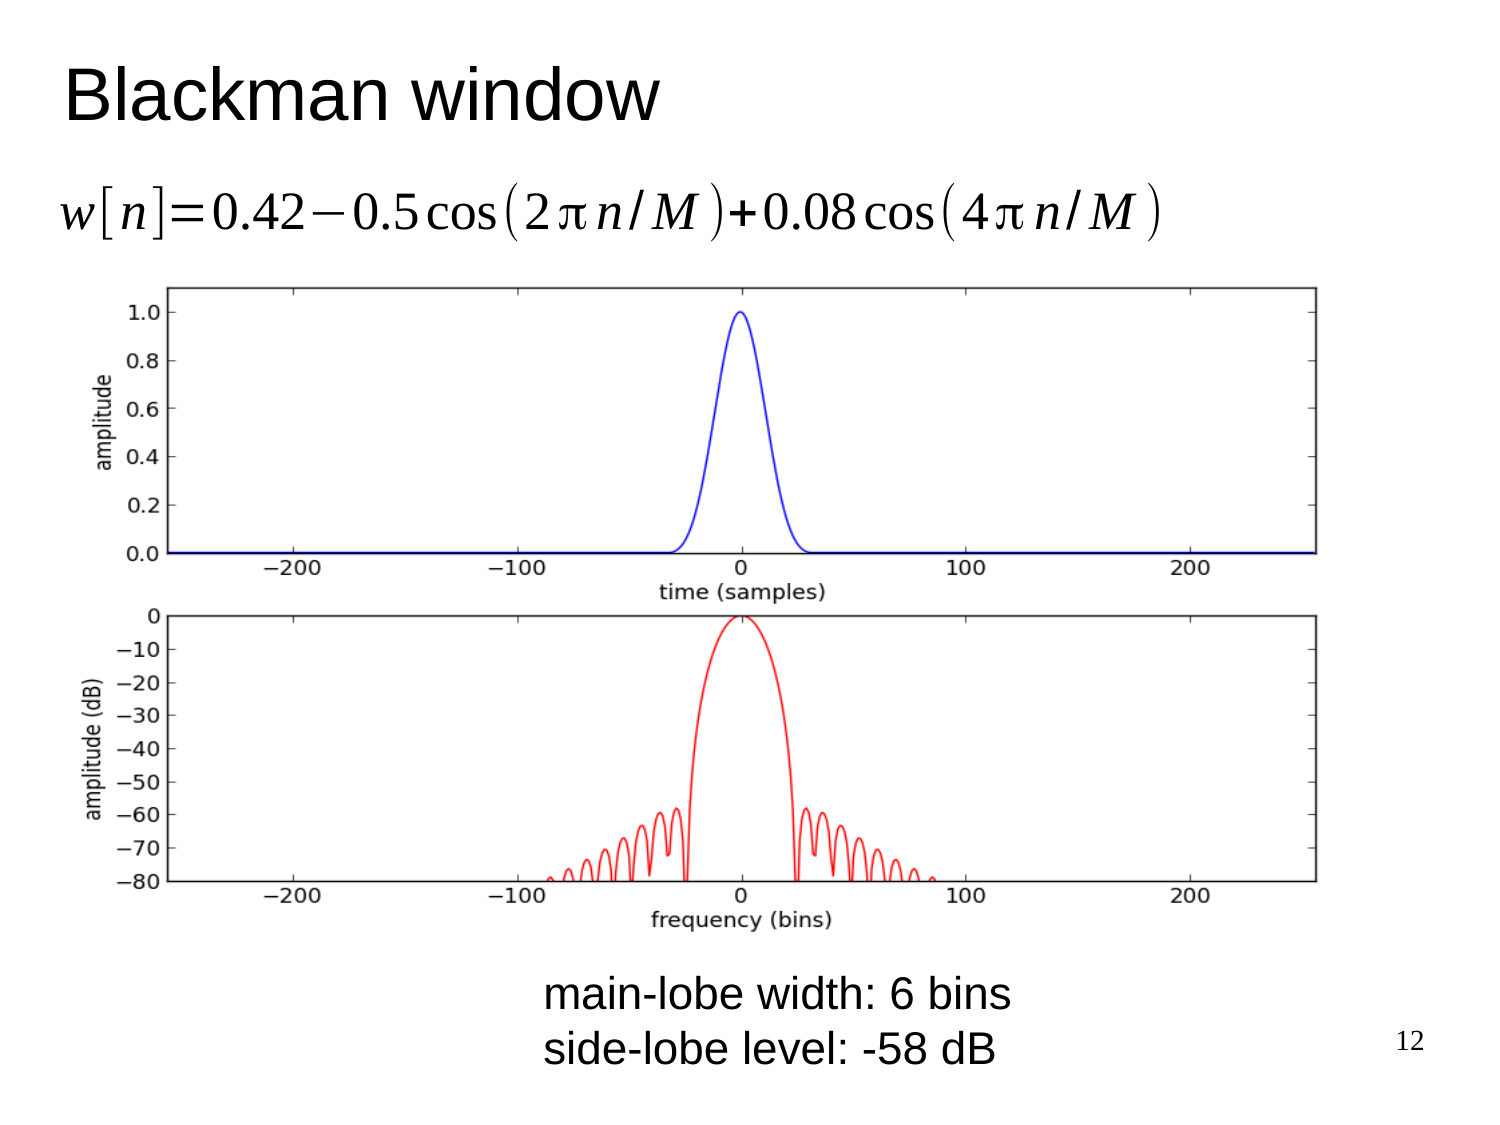

# Blackman window
main-lobe width: 6 bins
side-lobe level: -58 dB
12